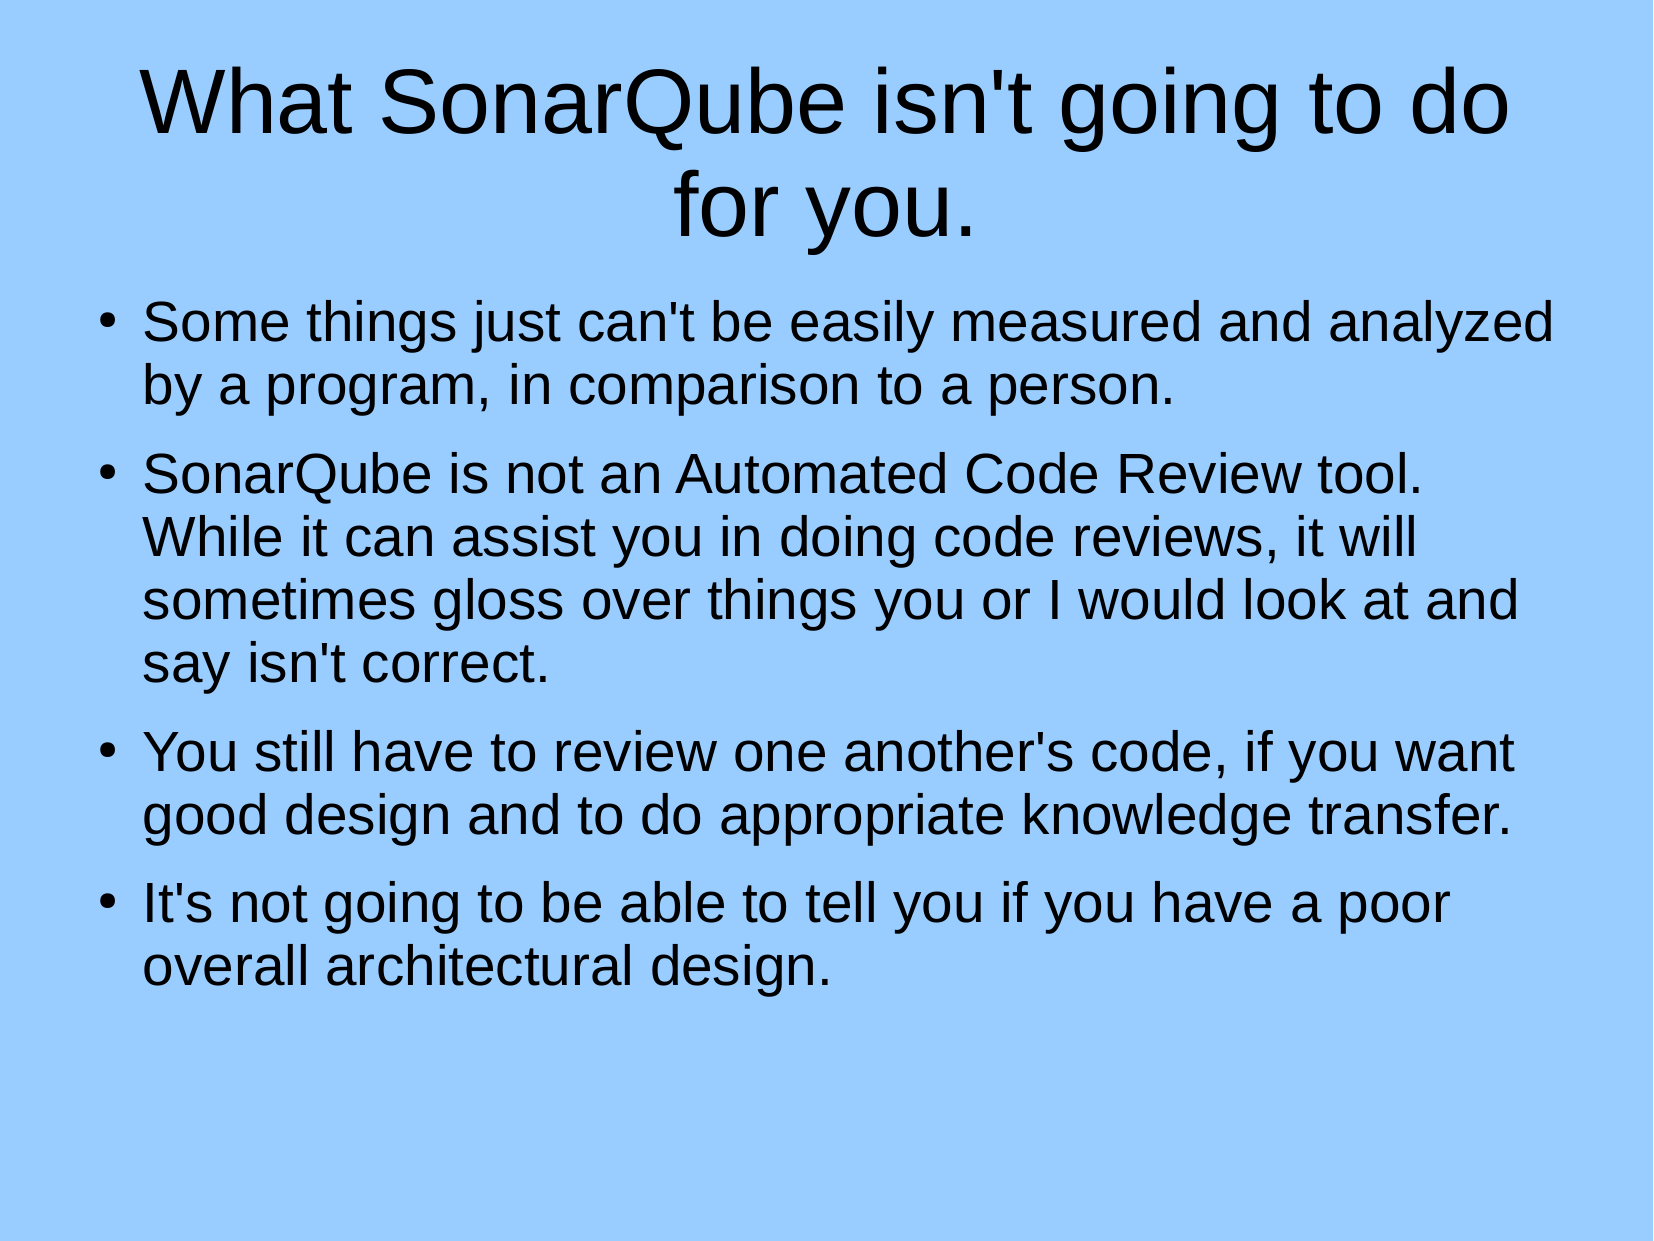

# What SonarQube isn't going to do for you.
Some things just can't be easily measured and analyzed by a program, in comparison to a person.
SonarQube is not an Automated Code Review tool. While it can assist you in doing code reviews, it will sometimes gloss over things you or I would look at and say isn't correct.
You still have to review one another's code, if you want good design and to do appropriate knowledge transfer.
It's not going to be able to tell you if you have a poor overall architectural design.